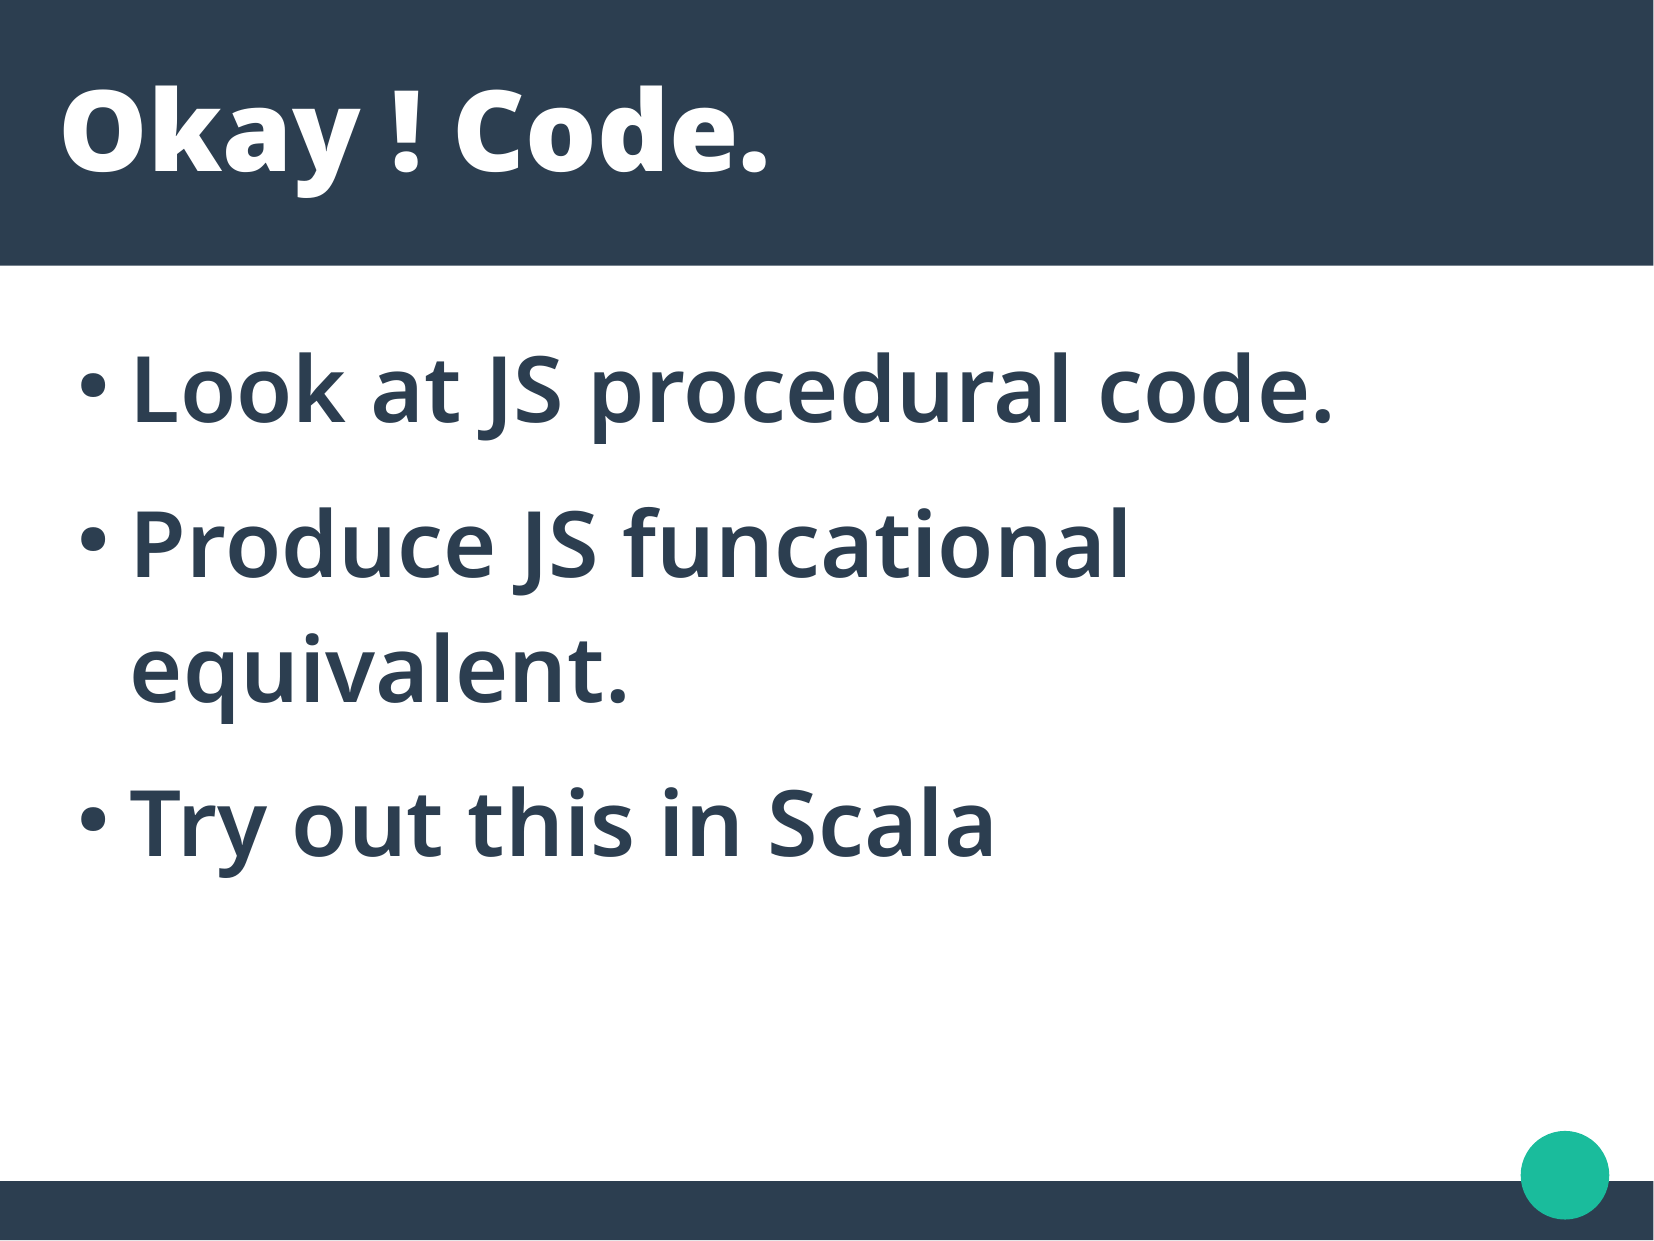

# Okay ! Code.
Look at JS procedural code.
Produce JS funcational equivalent.
Try out this in Scala